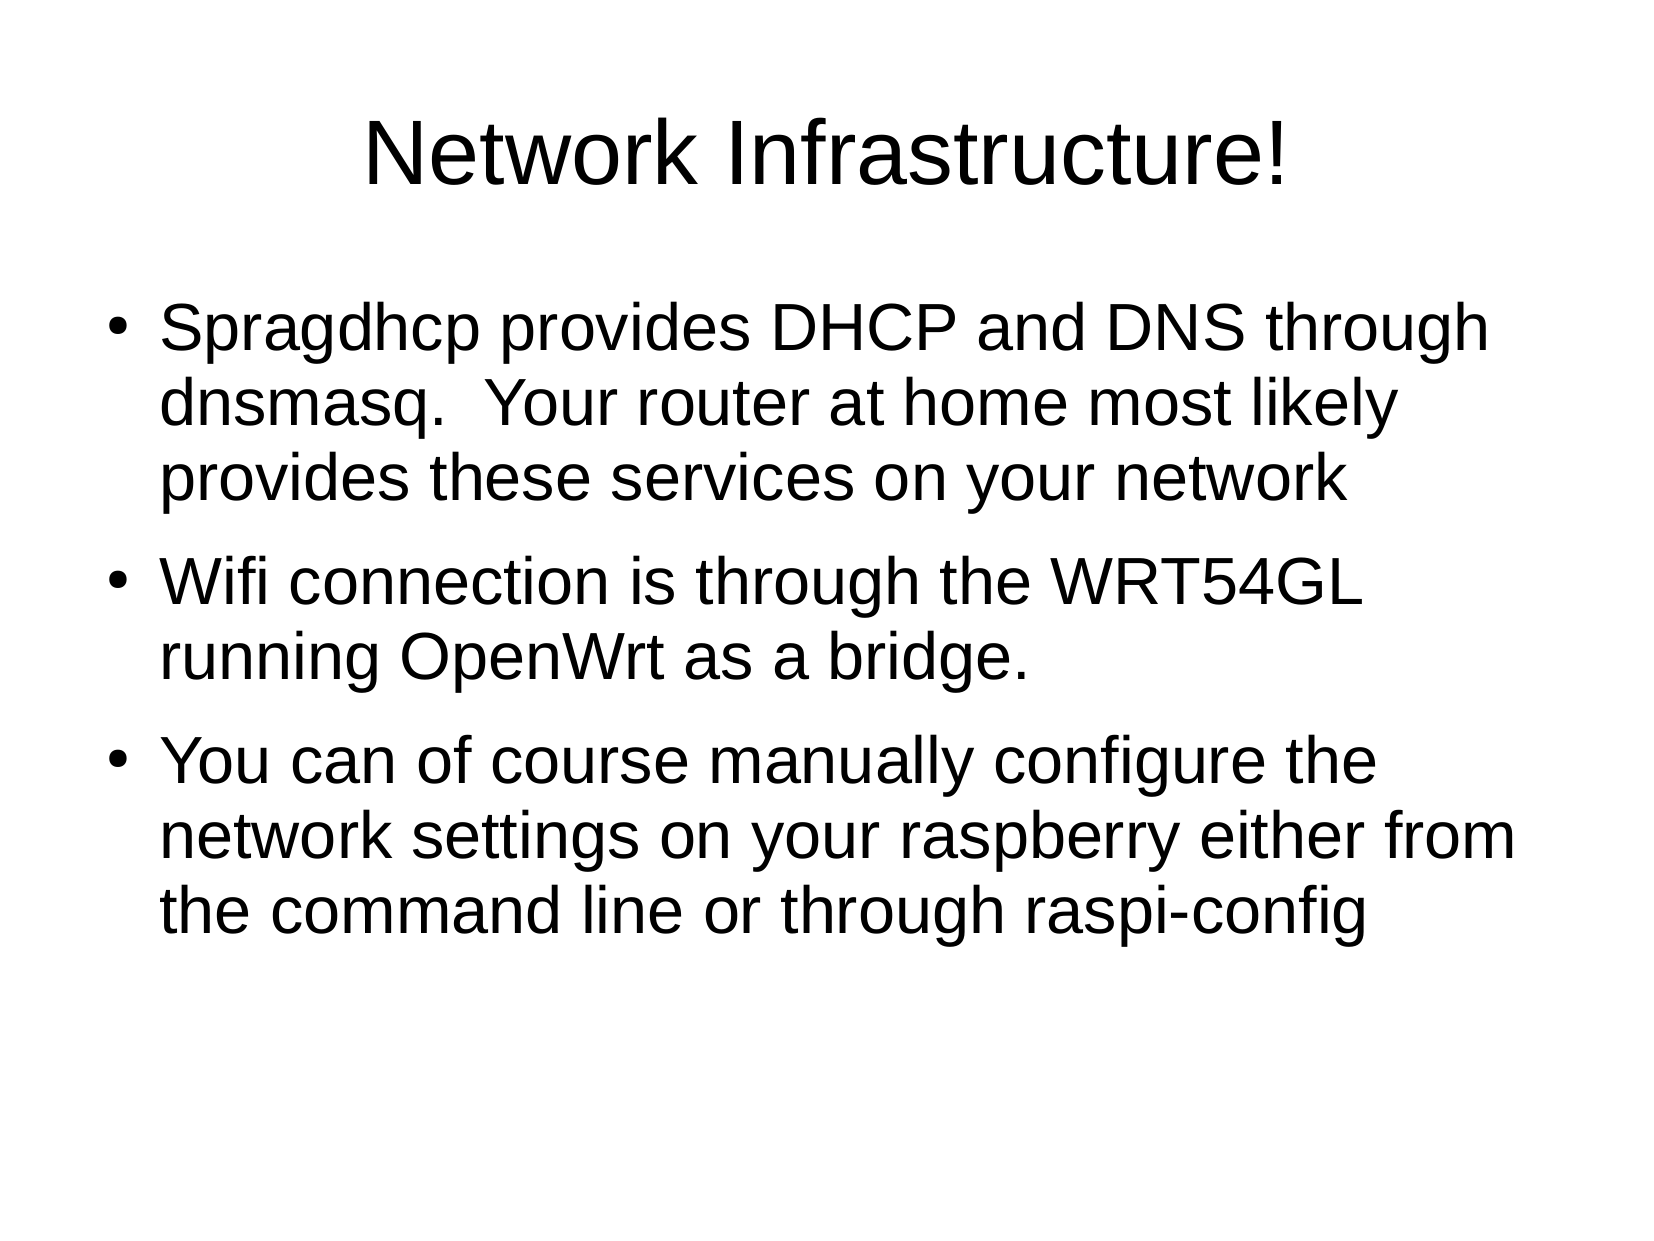

# Network Infrastructure!
Spragdhcp provides DHCP and DNS through dnsmasq. Your router at home most likely provides these services on your network
Wifi connection is through the WRT54GL running OpenWrt as a bridge.
You can of course manually configure the network settings on your raspberry either from the command line or through raspi-config